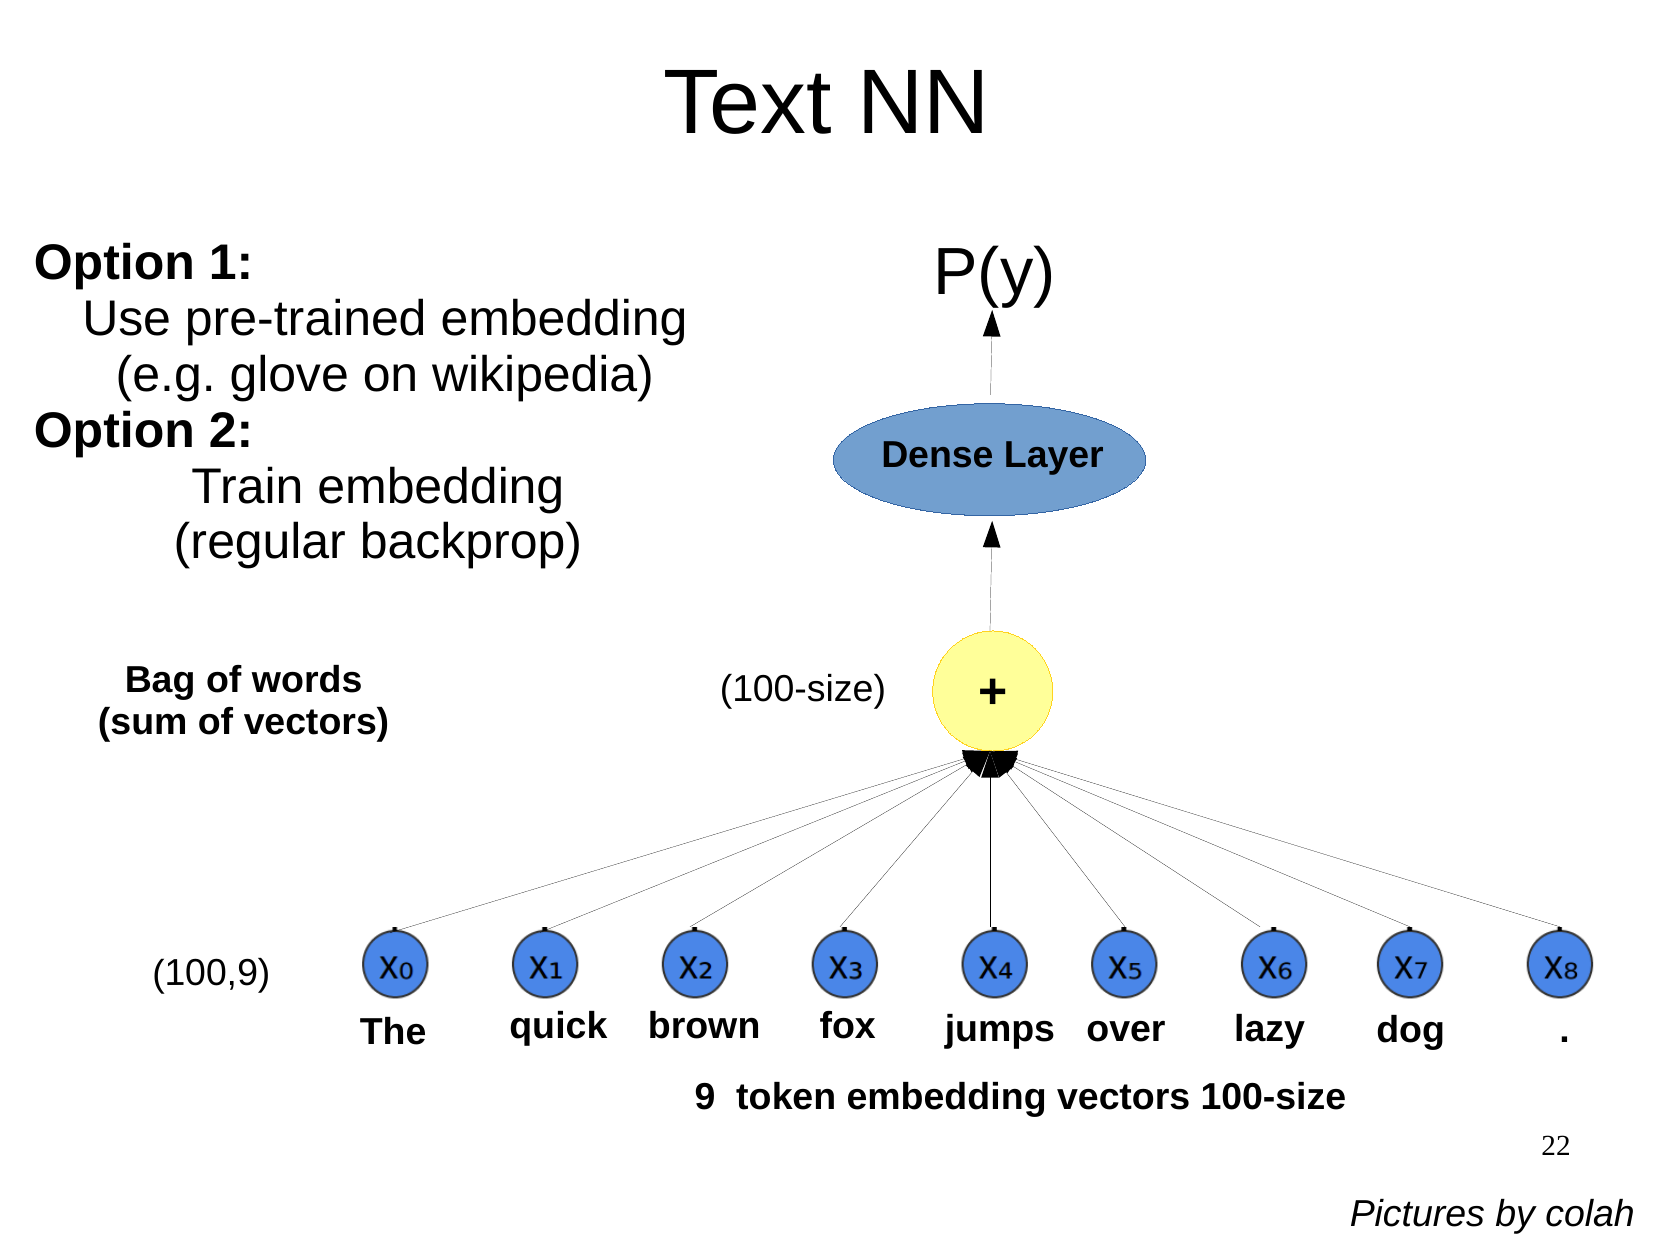

# Text NN
P(y)
P(y)
Option 1:
 Use pre-trained embedding
 (e.g. glove on wikipedia)
Option 2:
 Train embedding
(regular backprop)
(n classes)
Dense
 (64)
Max
Max over time
Dense Layer
(64x3)
convolution
64x(32x2)
+
(32x4)
(32x4)
Bag of words
(sum of vectors)
(100-size)
Max pooling size-2
(32x8)
convolution
32x(100x2)
(100,9)
quick
brown
fox
jumps
over
lazy
dog
.
The
9 token embedding vectors 100-size
22
Pictures by colah